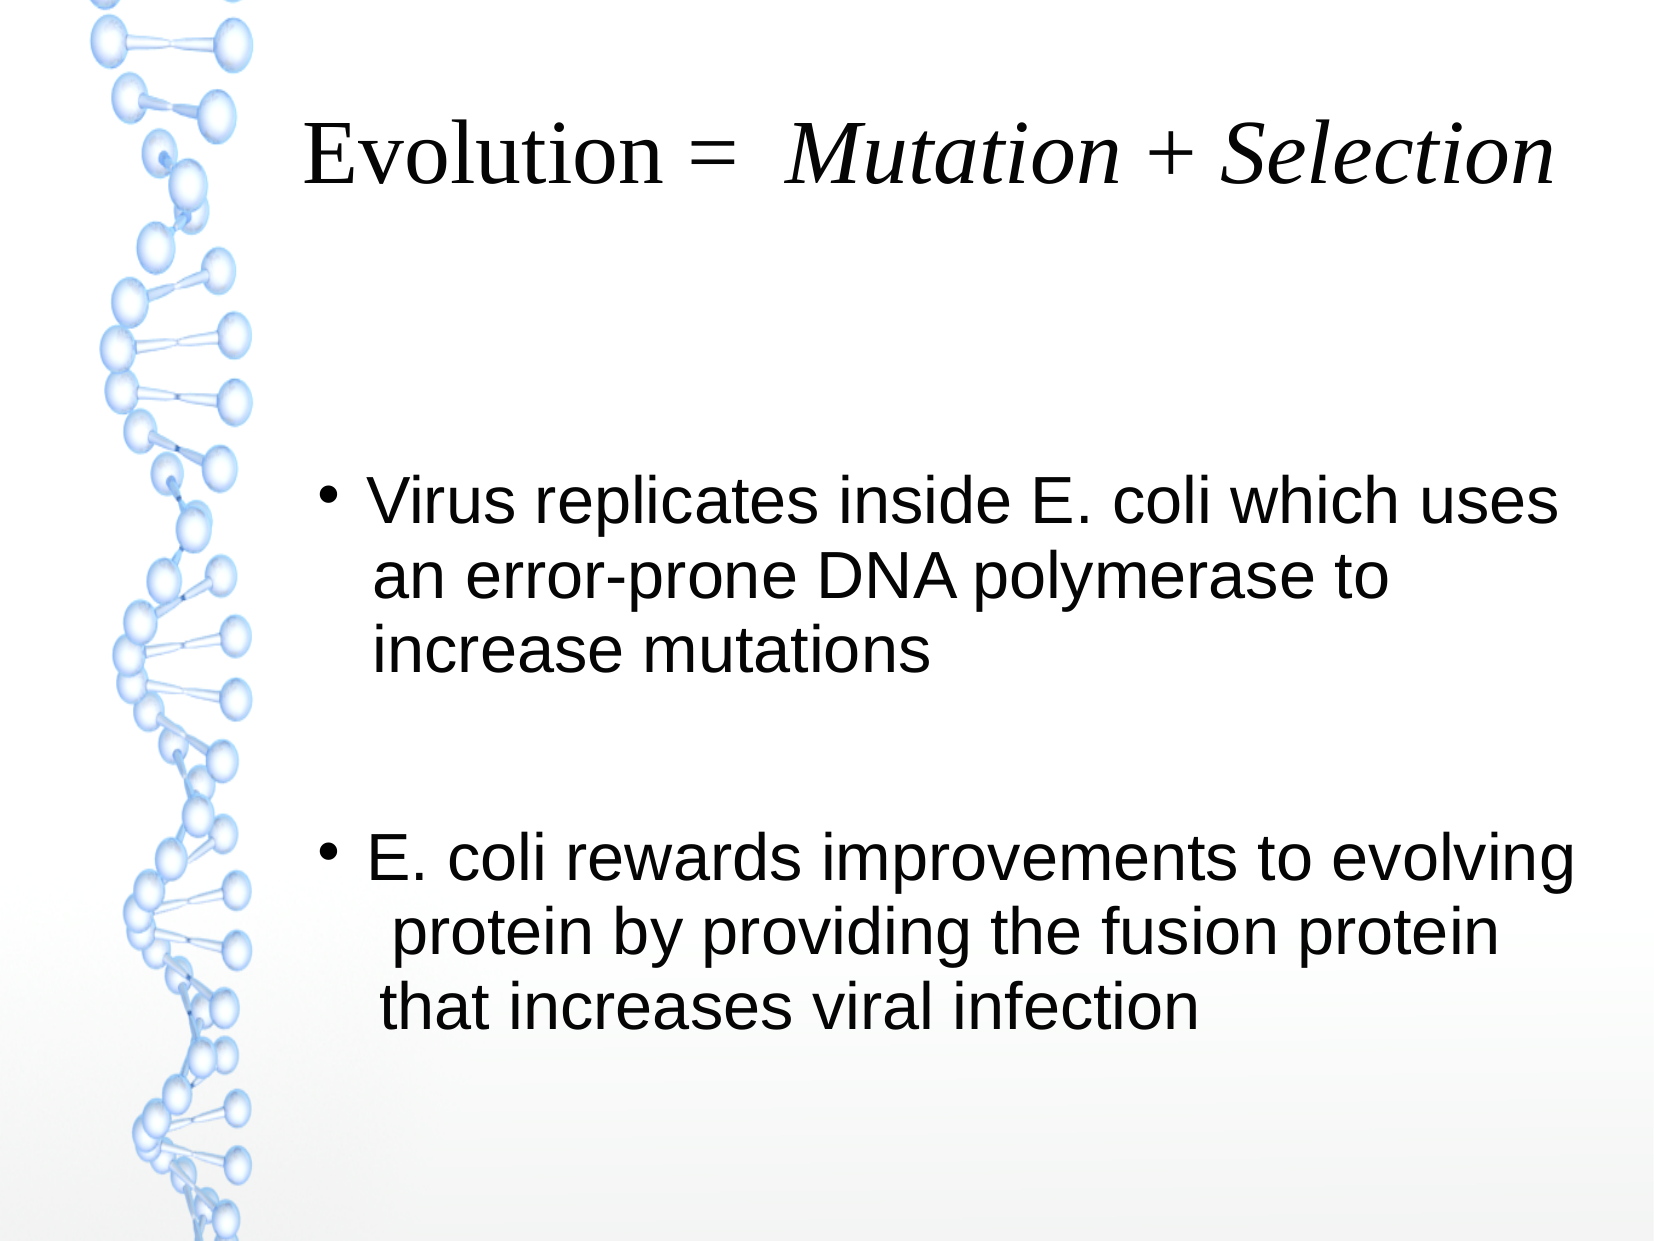

# Evolution = Mutation + Selection
 Virus replicates inside E. coli which uses an error-prone DNA polymerase to increase mutations
 E. coli rewards improvements to evolving protein by providing the fusion protein 		that increases viral infection